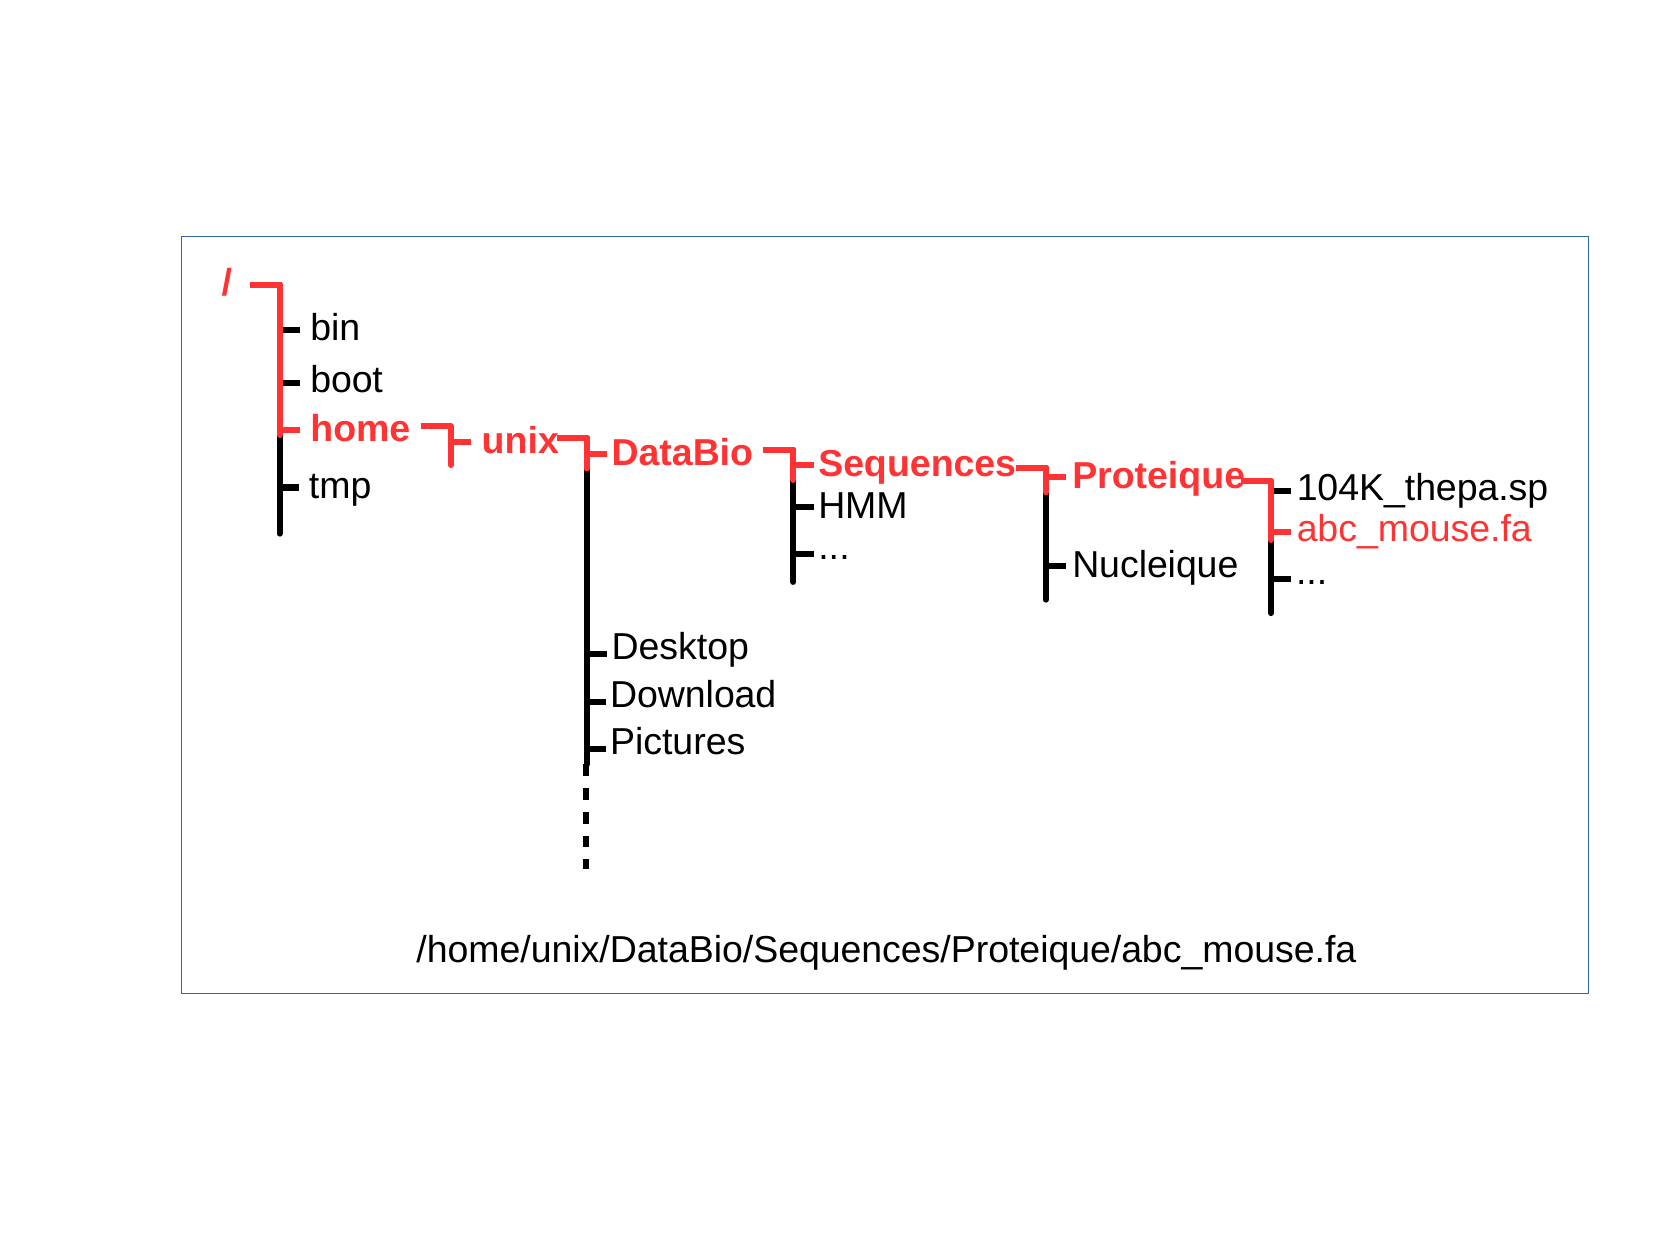

/
bin
boot
home
unix
DataBio
Sequences
Proteique
tmp
104K_thepa.sp
HMM
...
abc_mouse.fa
...
Nucleique
Desktop
Download
Pictures
/home/unix/DataBio/Sequences/Proteique/abc_mouse.fa